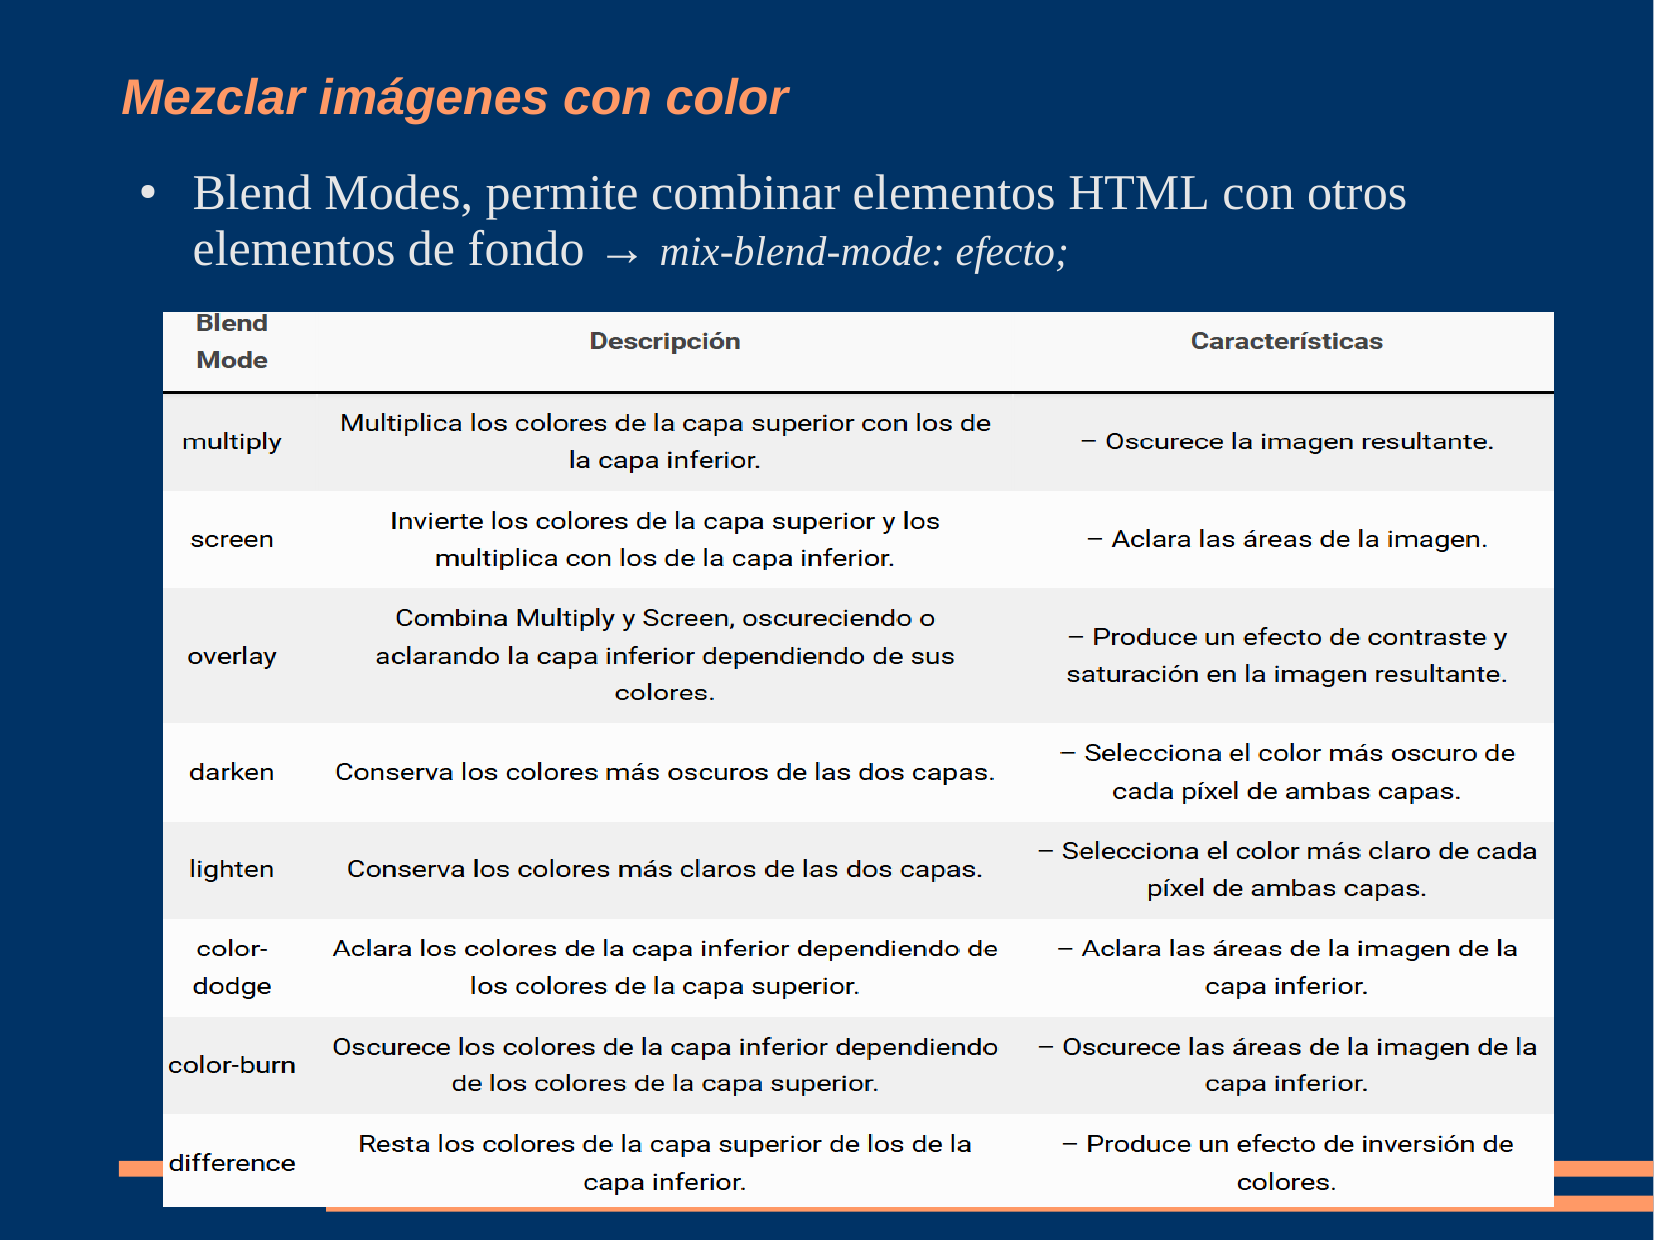

# Mezclar imágenes con color
Blend Modes, permite combinar elementos HTML con otros elementos de fondo → mix-blend-mode: efecto;